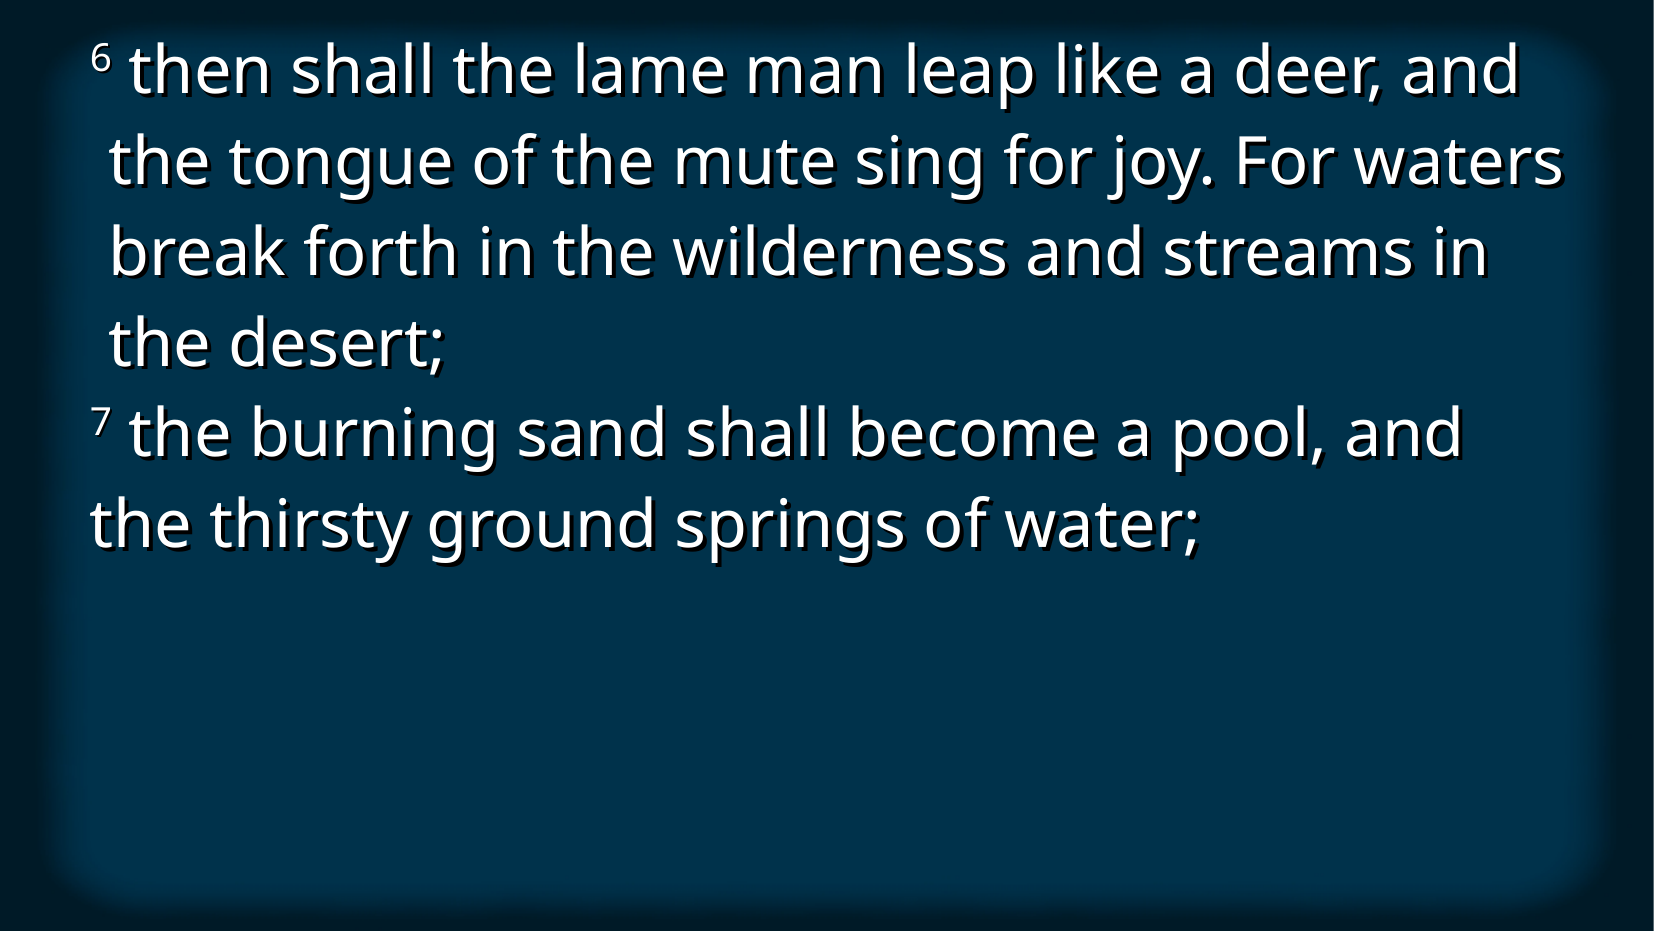

6 then shall the lame man leap like a deer, and the tongue of the mute sing for joy. For waters break forth in the wilderness and streams in the desert;
7 the burning sand shall become a pool, and the thirsty ground springs of water;